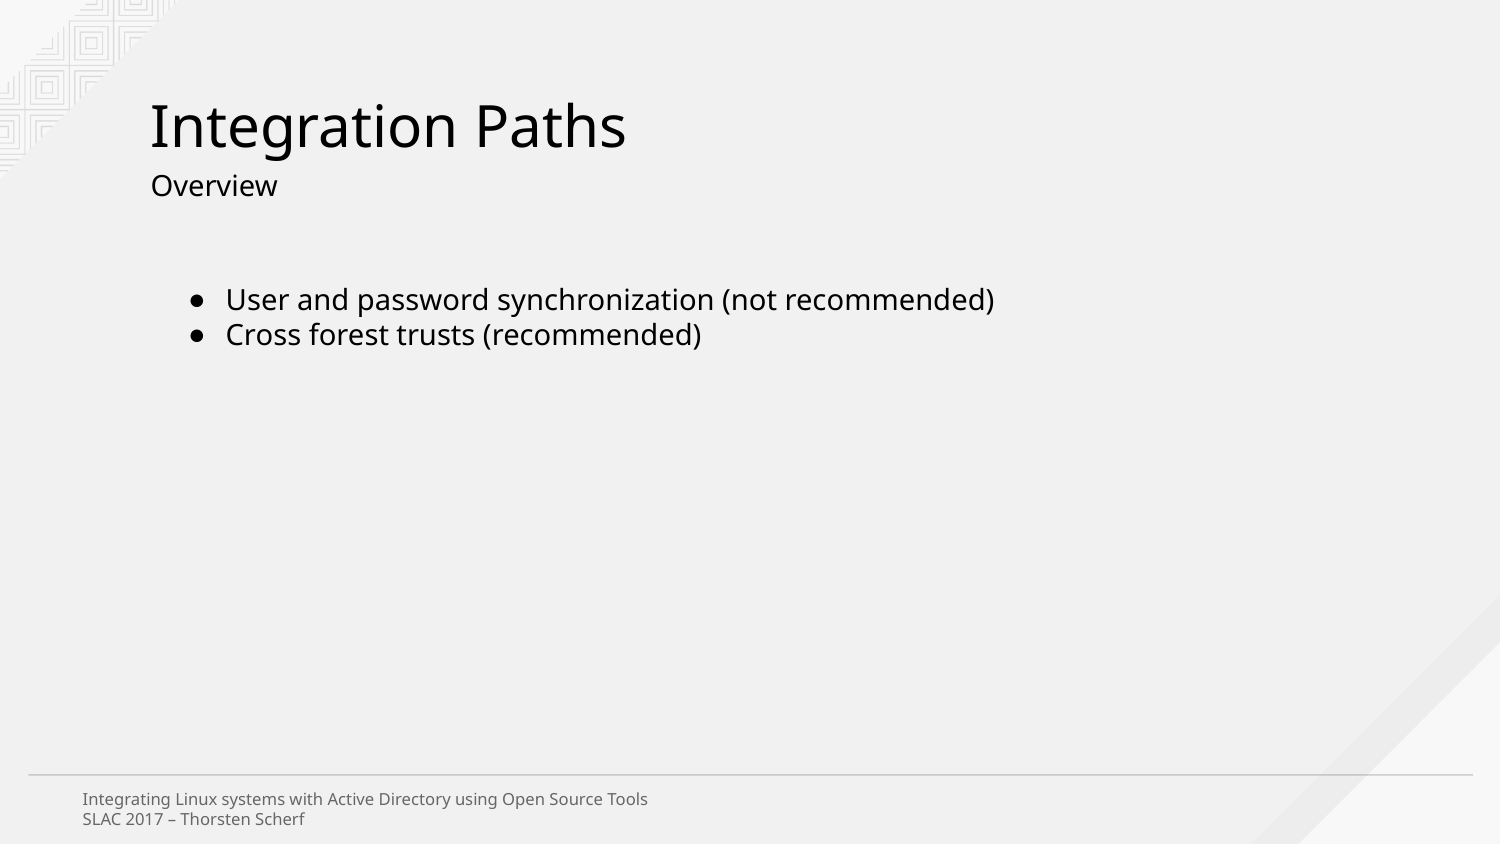

Integration Paths
Overview
# User and password synchronization (not recommended)
Cross forest trusts (recommended)